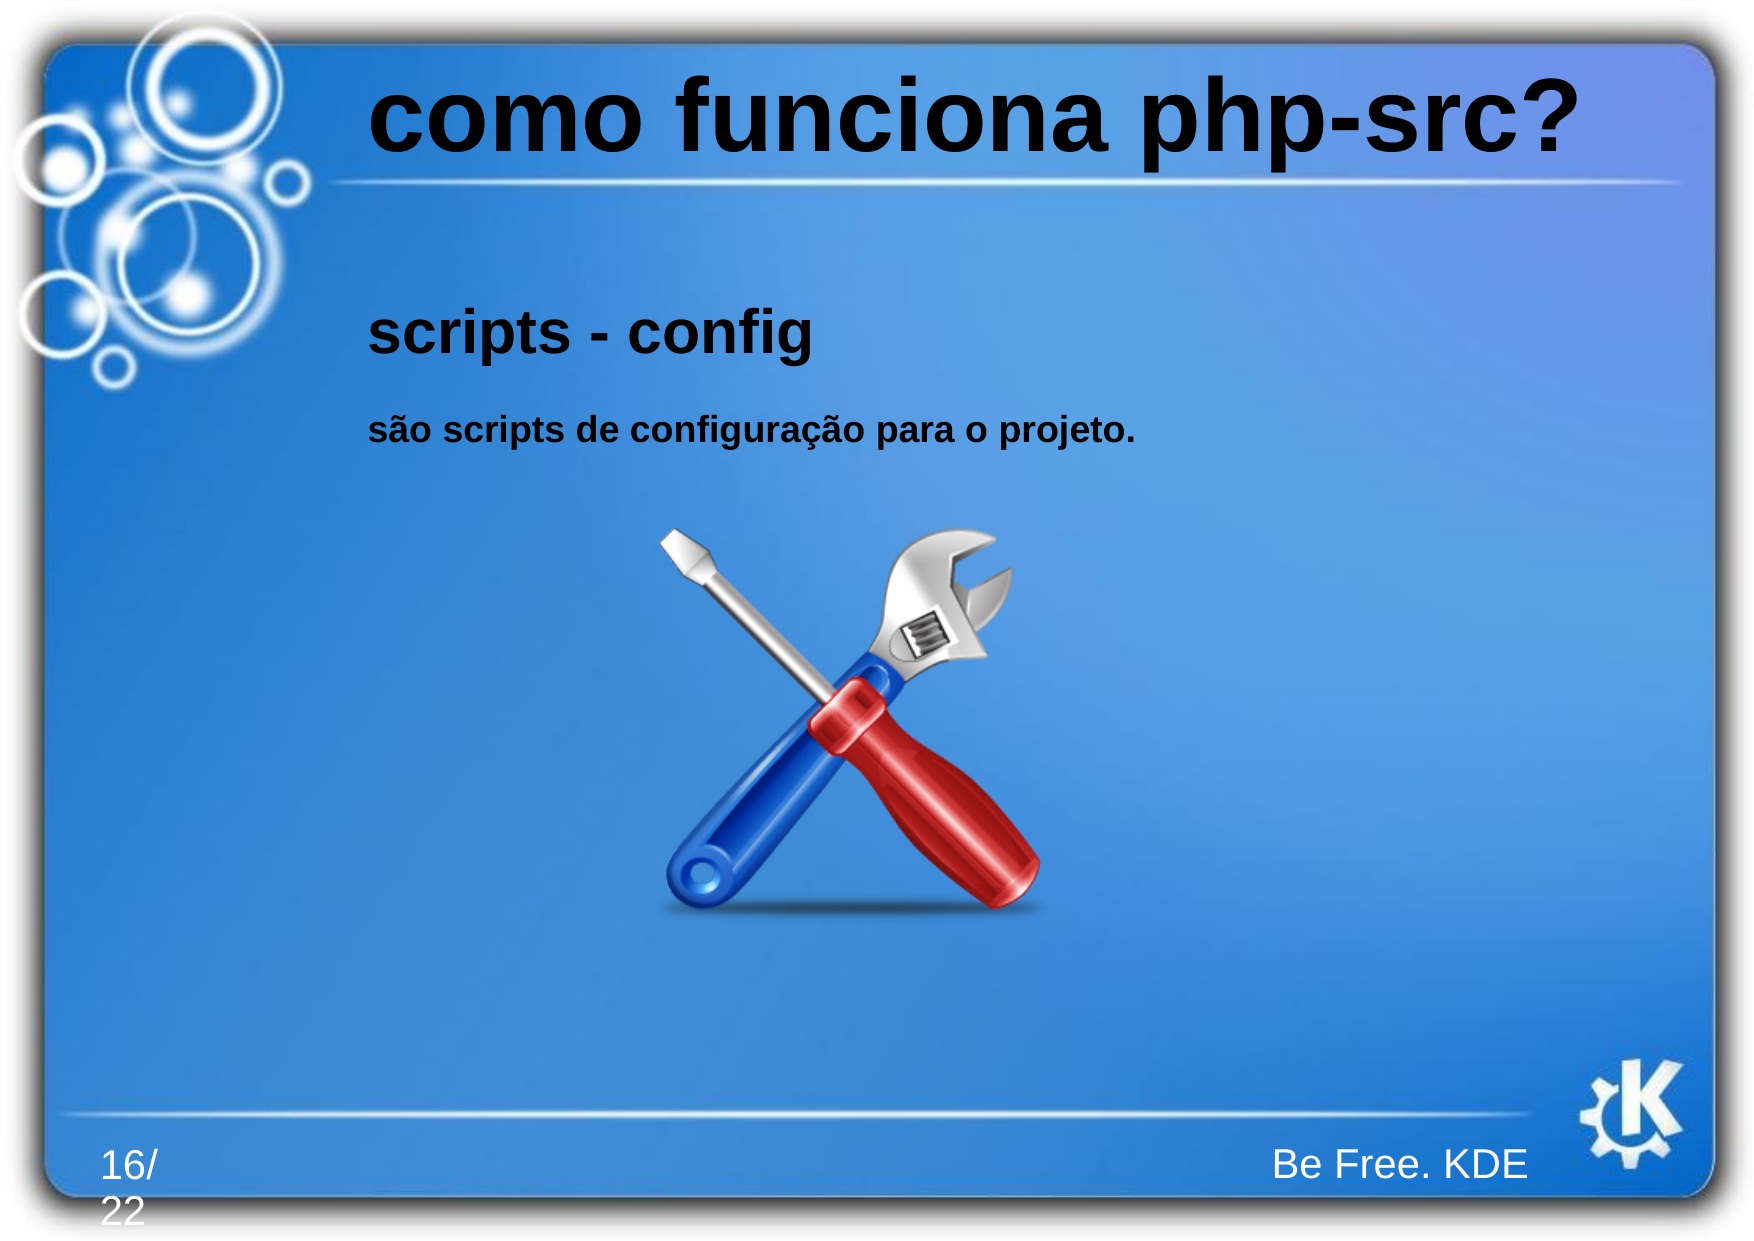

como funciona php-src?
scripts - config
são scripts de configuração para o projeto.